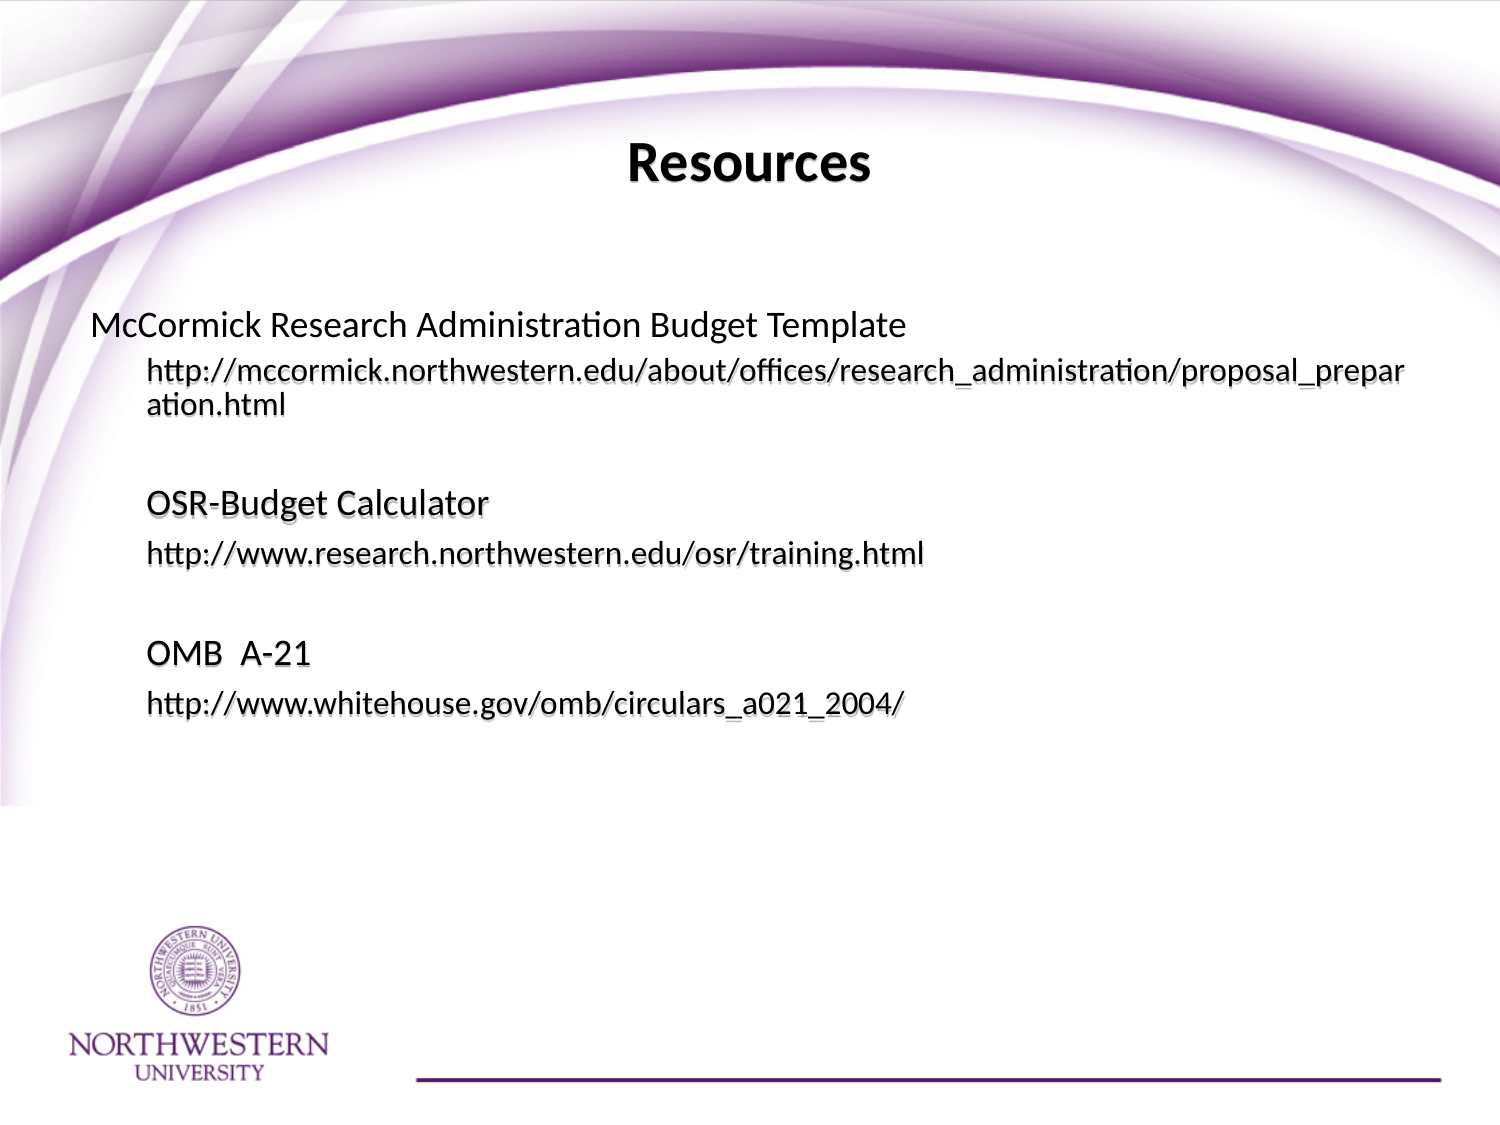

# Resources
http://mccormick.northwestern.edu/about/offices/research_administration/proposal_preparation.html
OSR-Budget Calculator
http://www.research.northwestern.edu/osr/training.html
OMB A-21
http://www.whitehouse.gov/omb/circulars_a021_2004/
McCormick Research Administration Budget Template